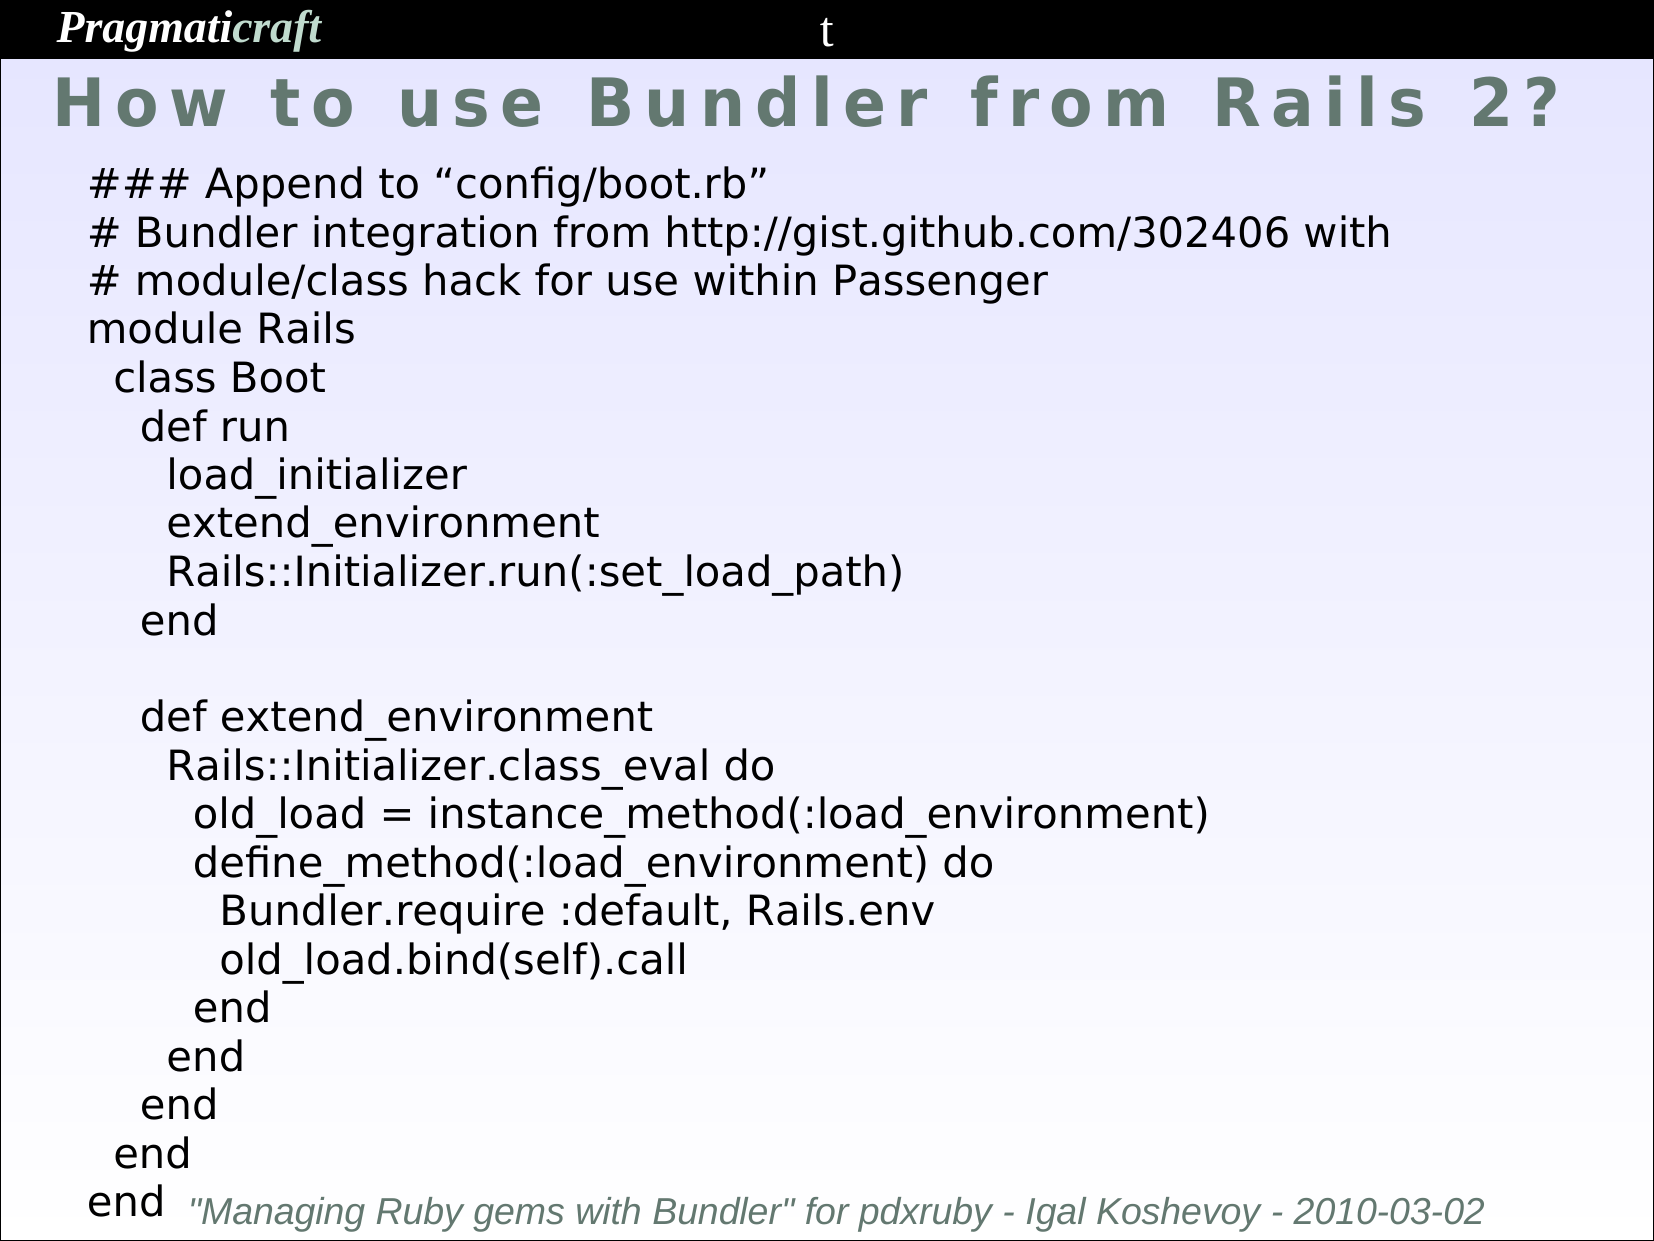

# How to use Bundler from Rails 2?
### Append to “config/boot.rb”
# Bundler integration from http://gist.github.com/302406 with # module/class hack for use within Passenger
module Rails
 class Boot
 def run
 load_initializer
 extend_environment
 Rails::Initializer.run(:set_load_path)
 end
 def extend_environment
 Rails::Initializer.class_eval do
 old_load = instance_method(:load_environment)
 define_method(:load_environment) do
 Bundler.require :default, Rails.env
 old_load.bind(self).call
 end
 end
 end
 end
end